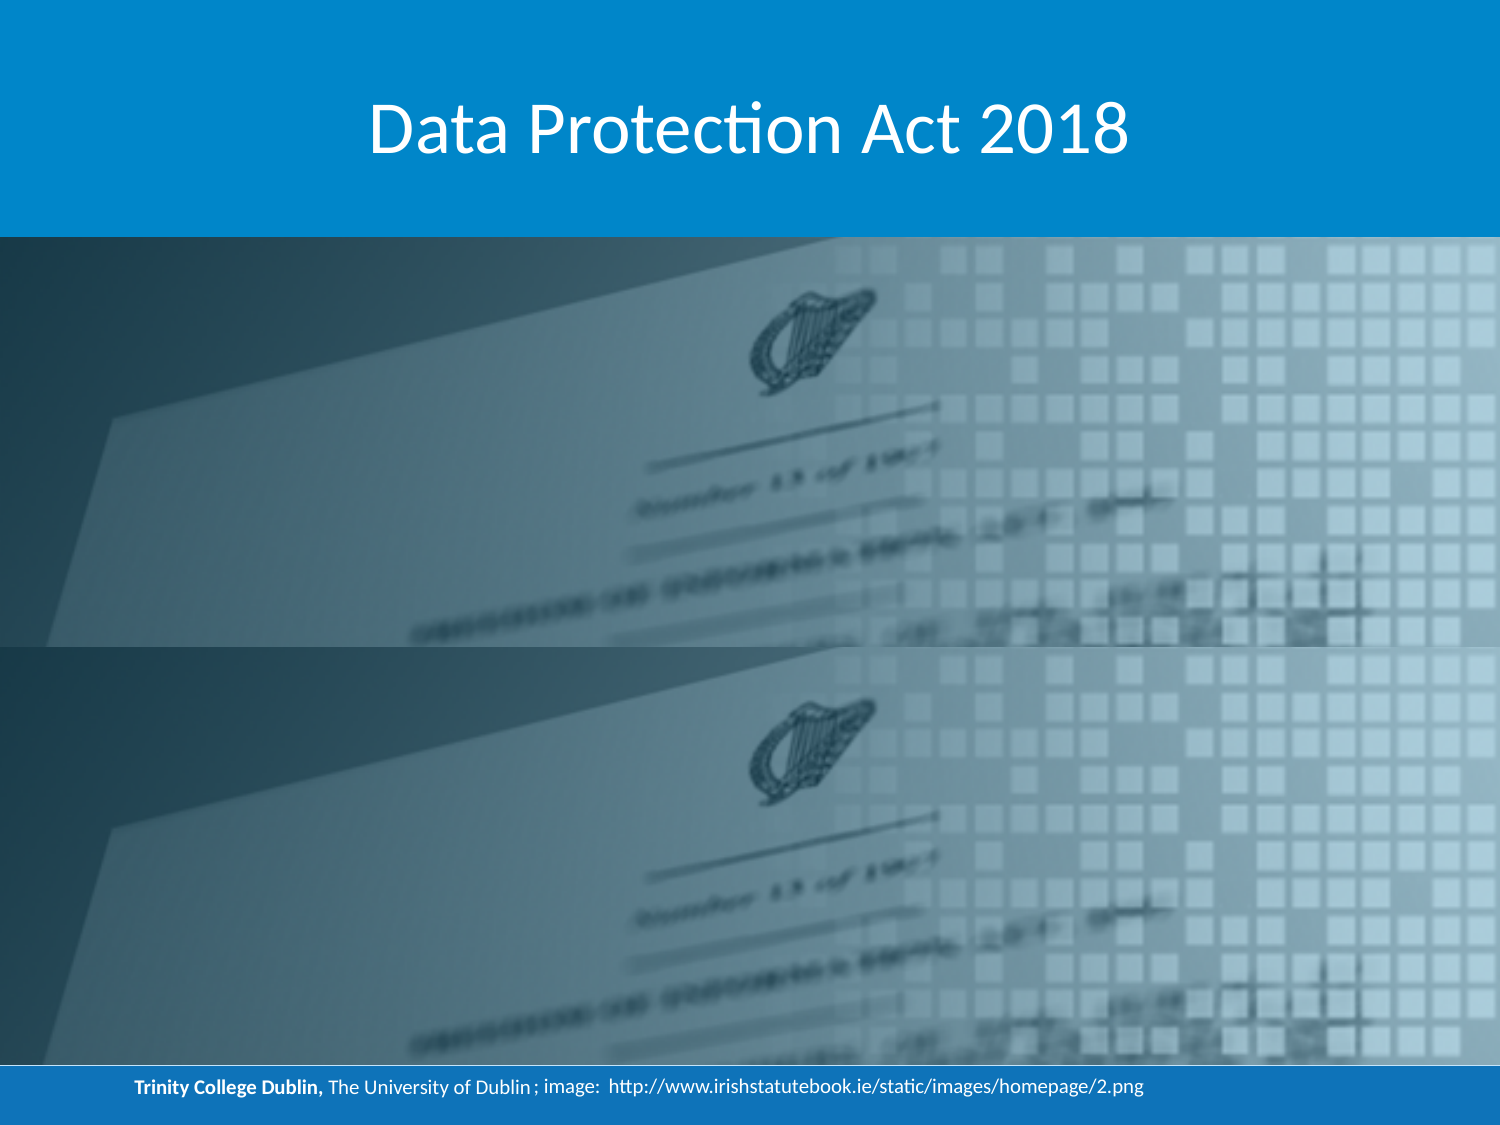

Data Protection Act 2018
; image:
http://www.irishstatutebook.ie/static/images/homepage/2.png